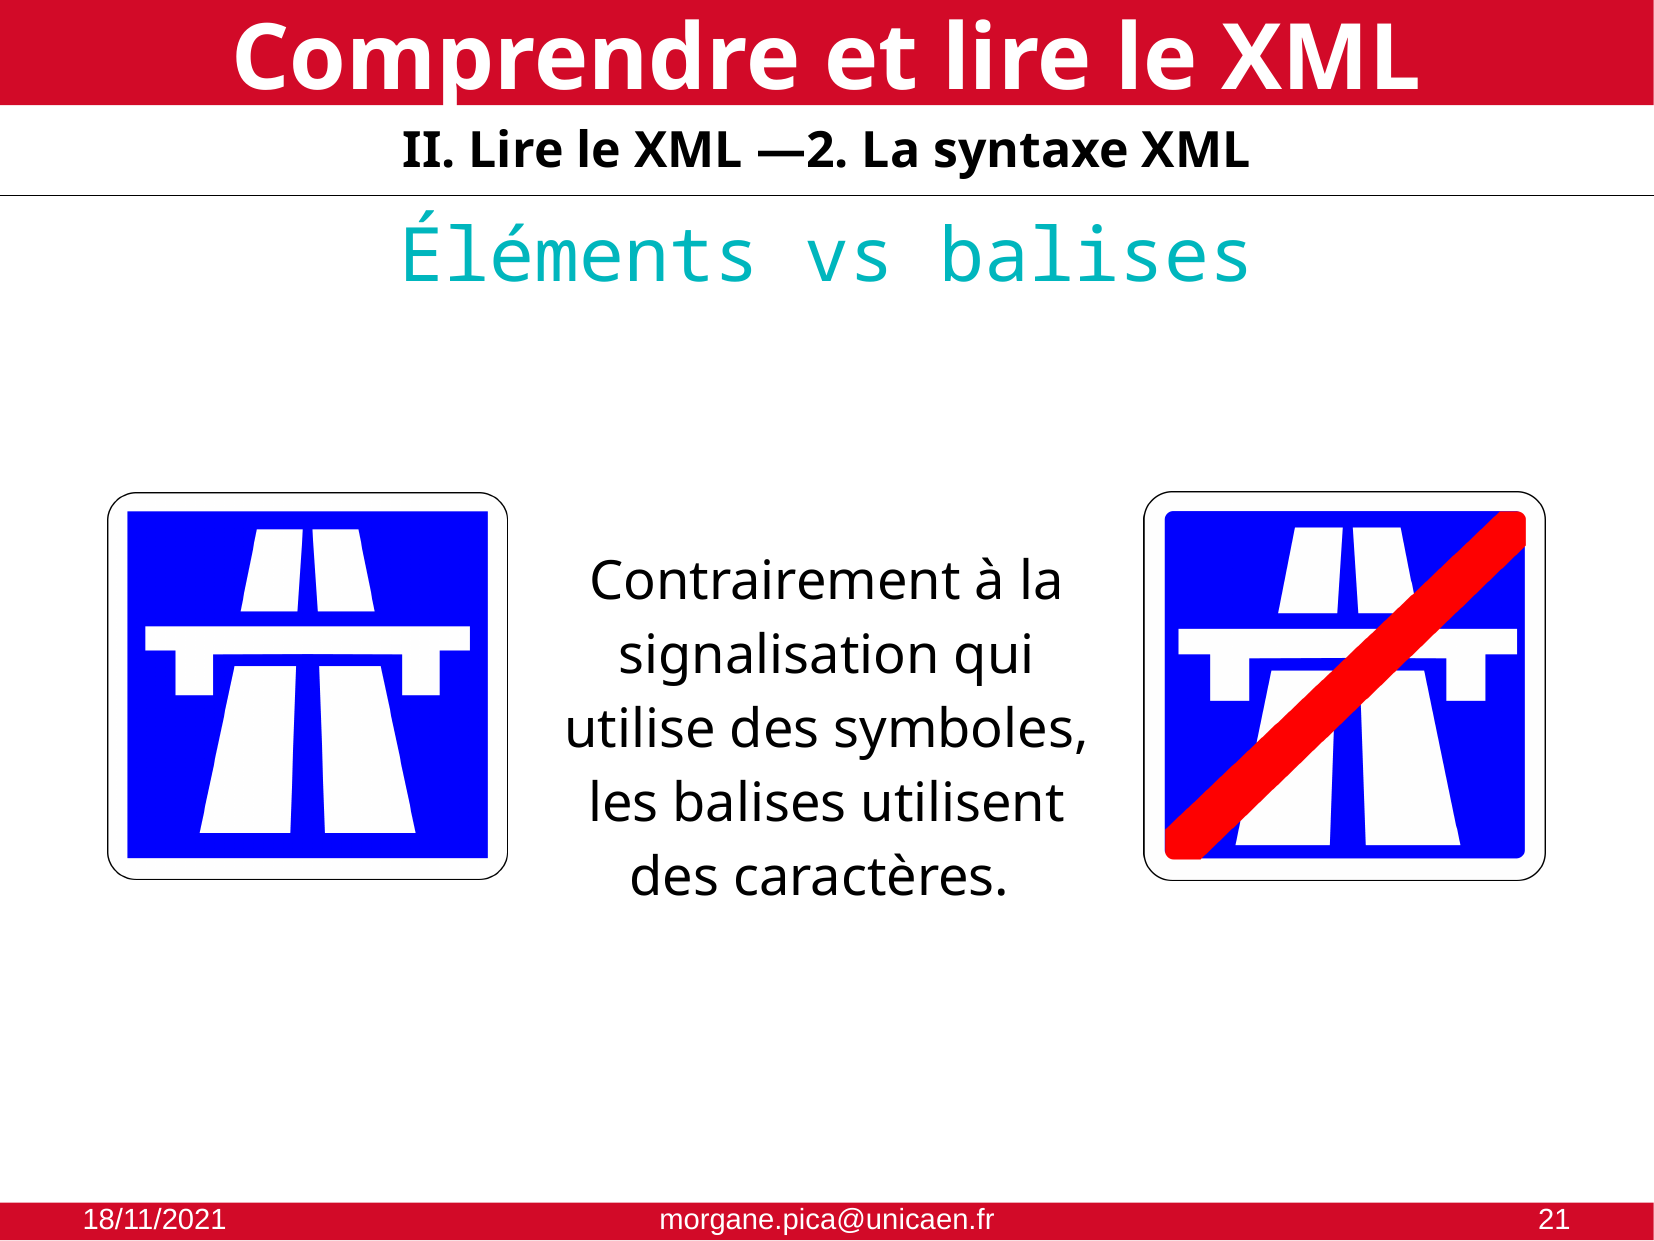

# Comprendre et lire le XML
II. Lire le XML —2. La syntaxe XML
Éléments vs balises
Contrairement à la signalisation qui utilise des symboles,
les balises utilisent des caractères.
18/11/2021
morgane.pica@unicaen.fr
21